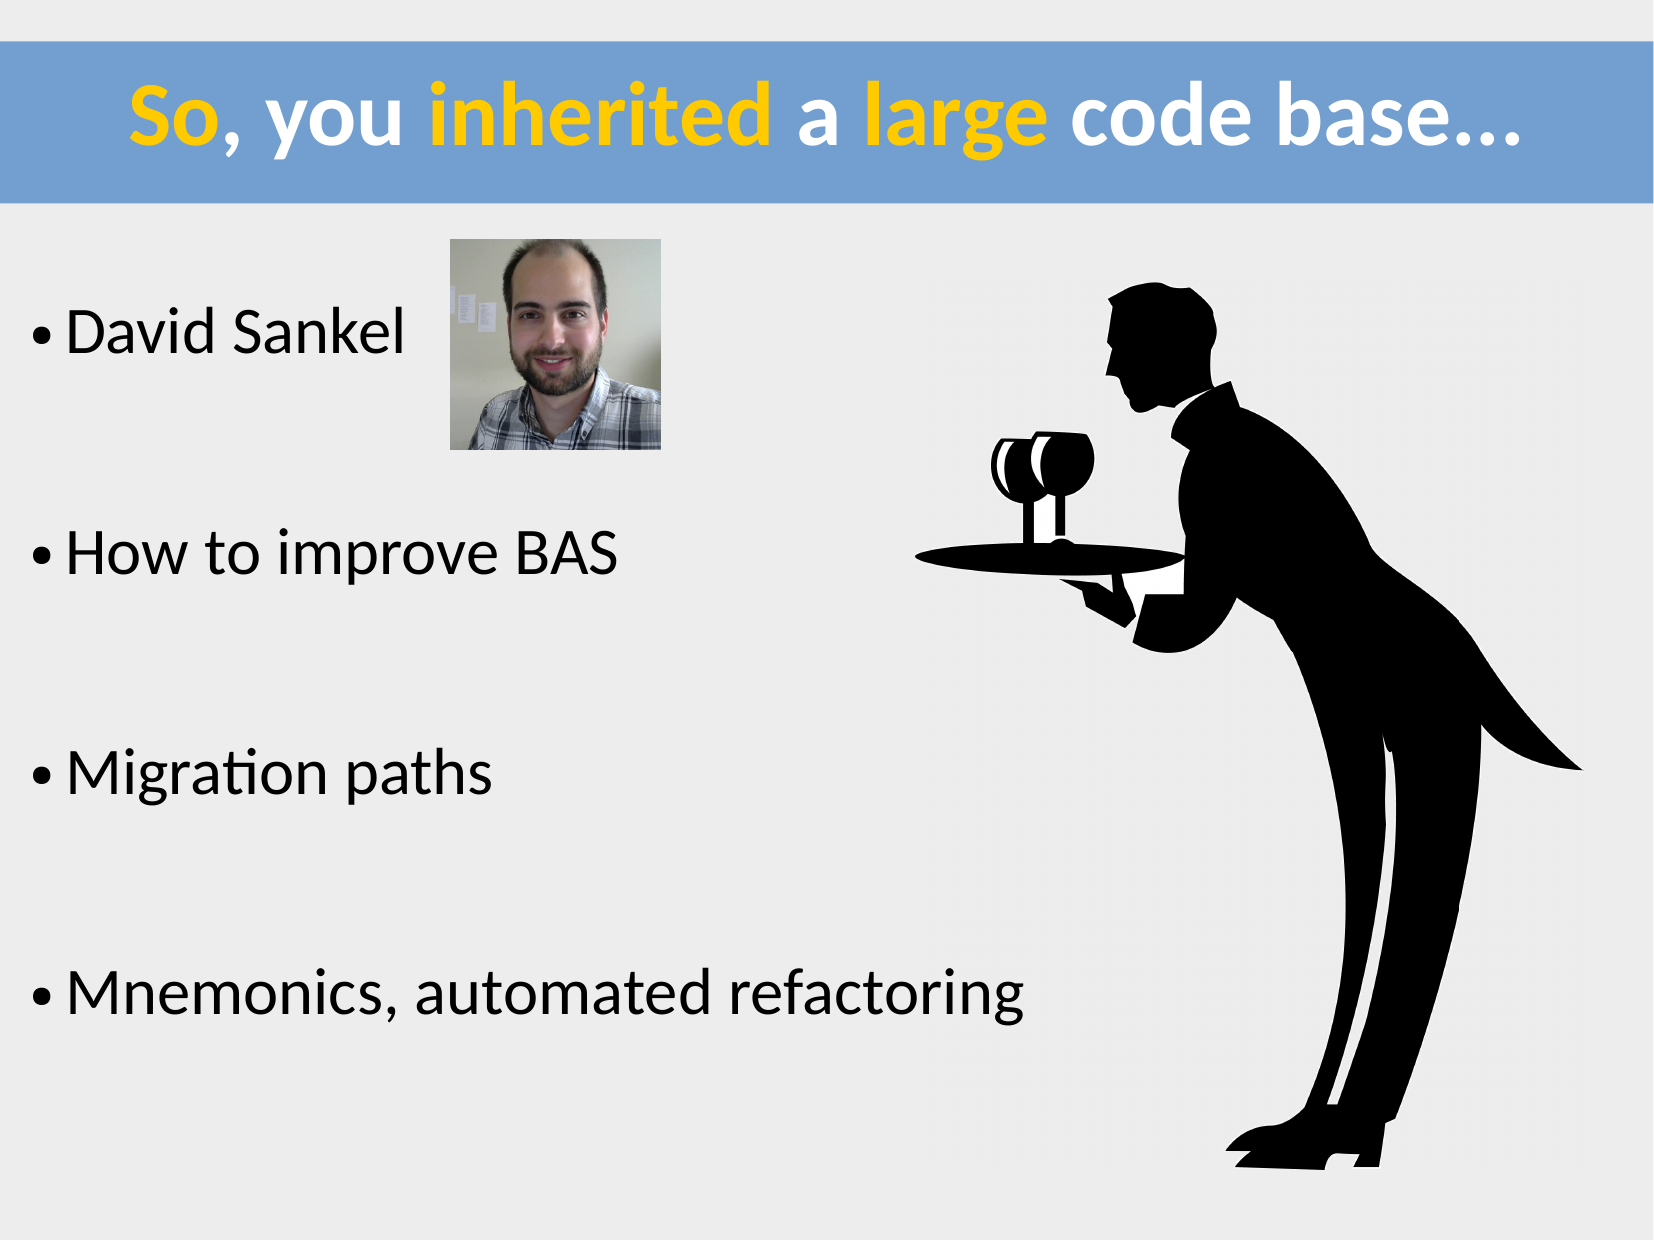

# So, you inherited a large code base...
David Sankel
How to improve BAS
Migration paths
Mnemonics, automated refactoring